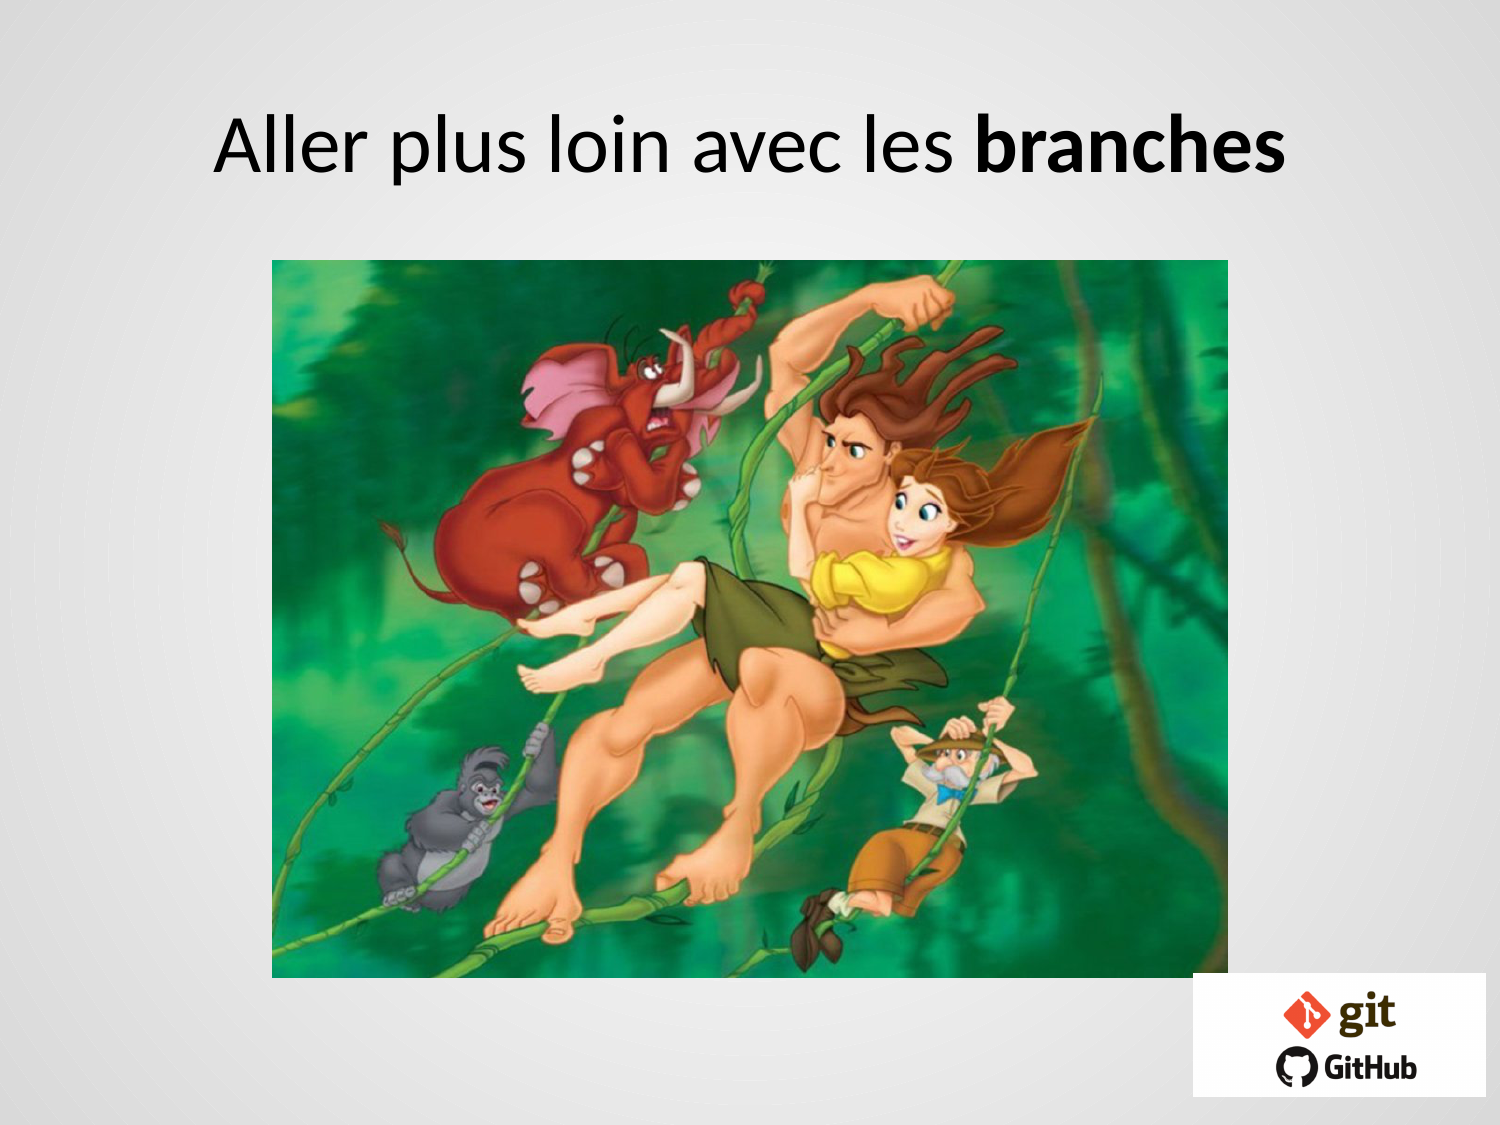

# Aller plus loin avec les branches